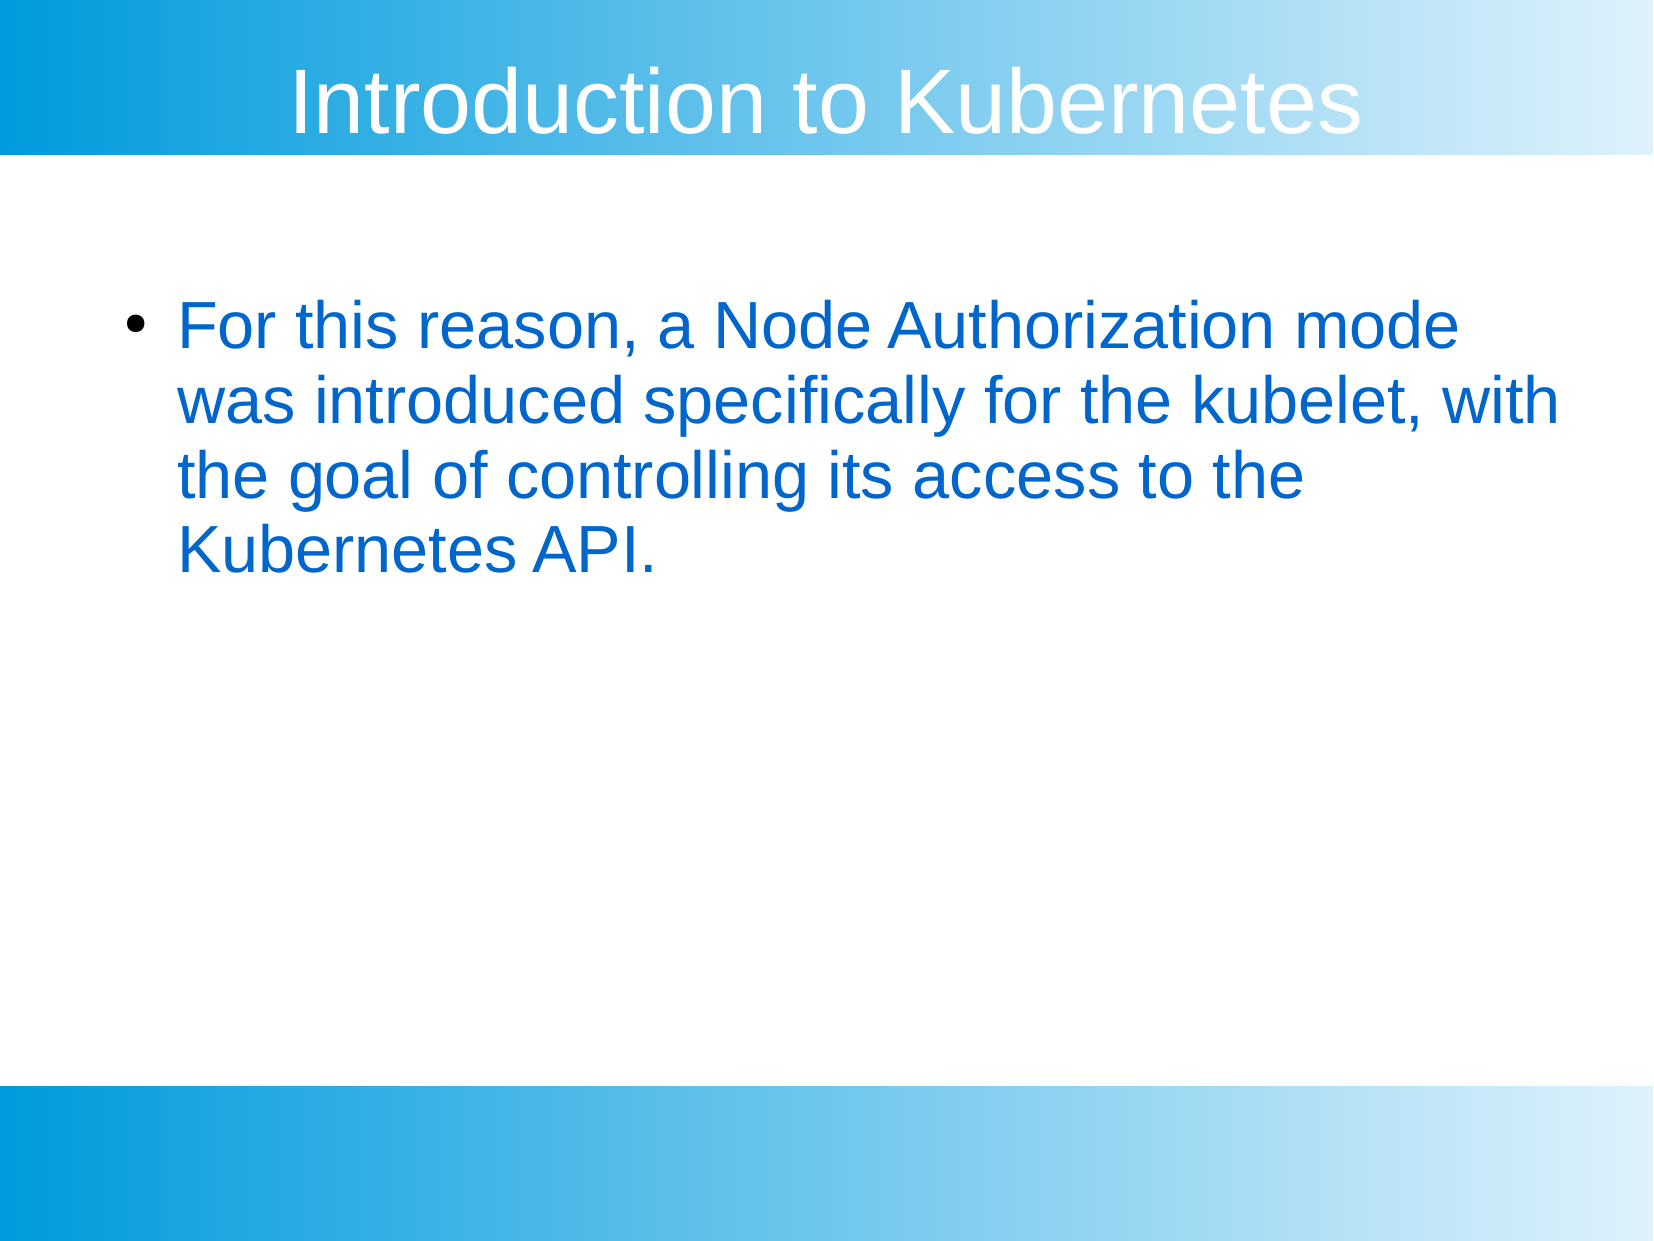

# Introduction to Kubernetes
For this reason, a Node Authorization mode was introduced specifically for the kubelet, with the goal of controlling its access to the Kubernetes API.